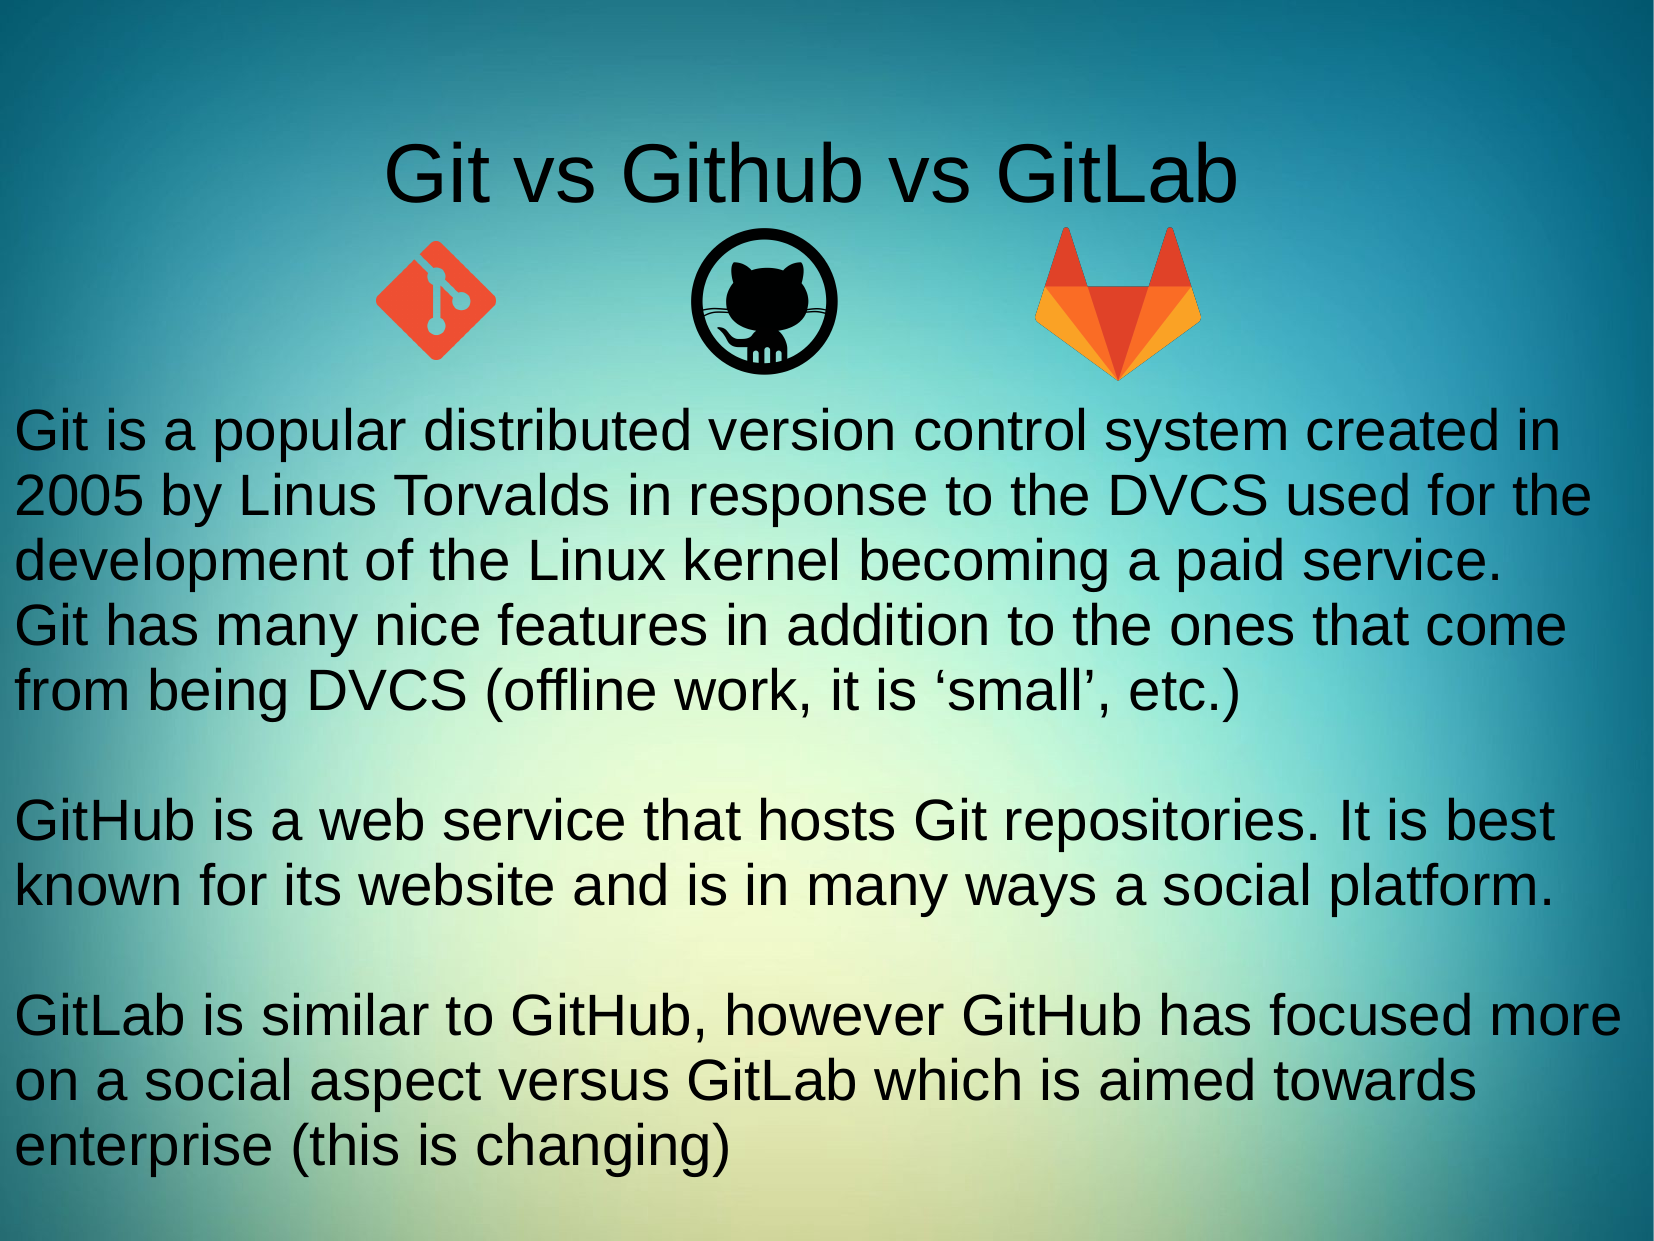

Git vs Github vs GitLab
Git is a popular distributed version control system created in 2005 by Linus Torvalds in response to the DVCS used for the development of the Linux kernel becoming a paid service.
Git has many nice features in addition to the ones that come from being DVCS (offline work, it is ‘small’, etc.)
GitHub is a web service that hosts Git repositories. It is best known for its website and is in many ways a social platform.
GitLab is similar to GitHub, however GitHub has focused more on a social aspect versus GitLab which is aimed towards enterprise (this is changing)